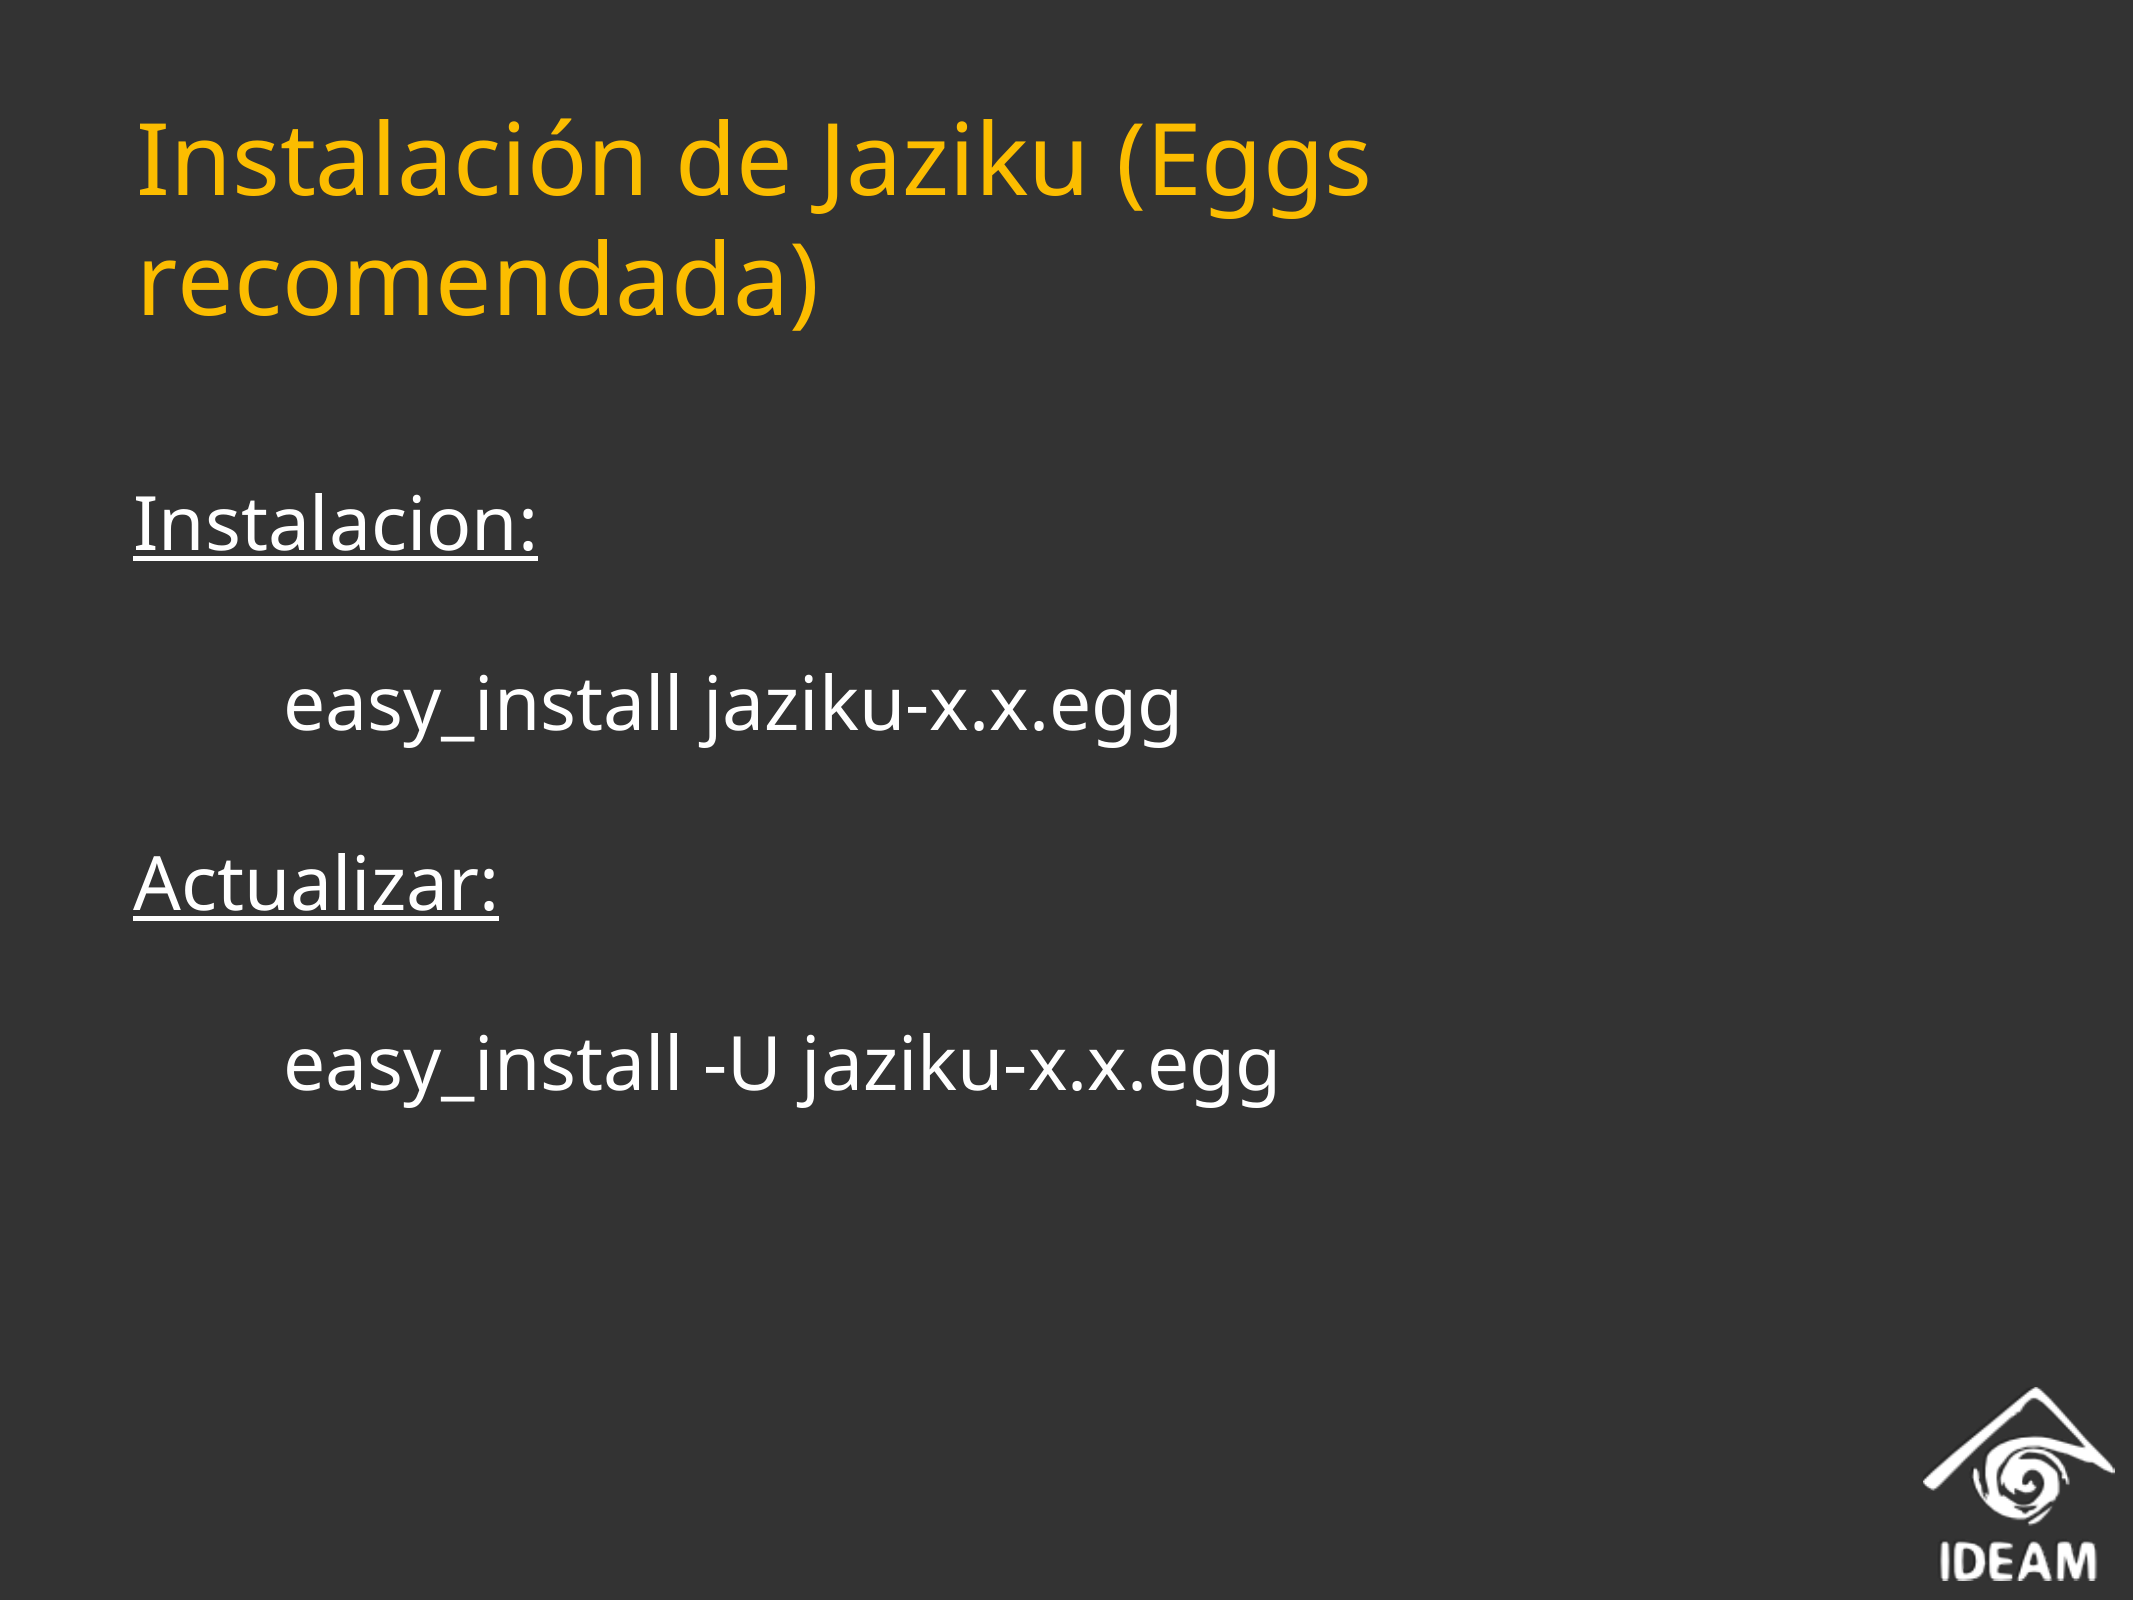

Instalación de Jaziku (Eggs recomendada)
Instalacion:
	easy_install jaziku-x.x.egg
Actualizar:
	easy_install -U jaziku-x.x.egg